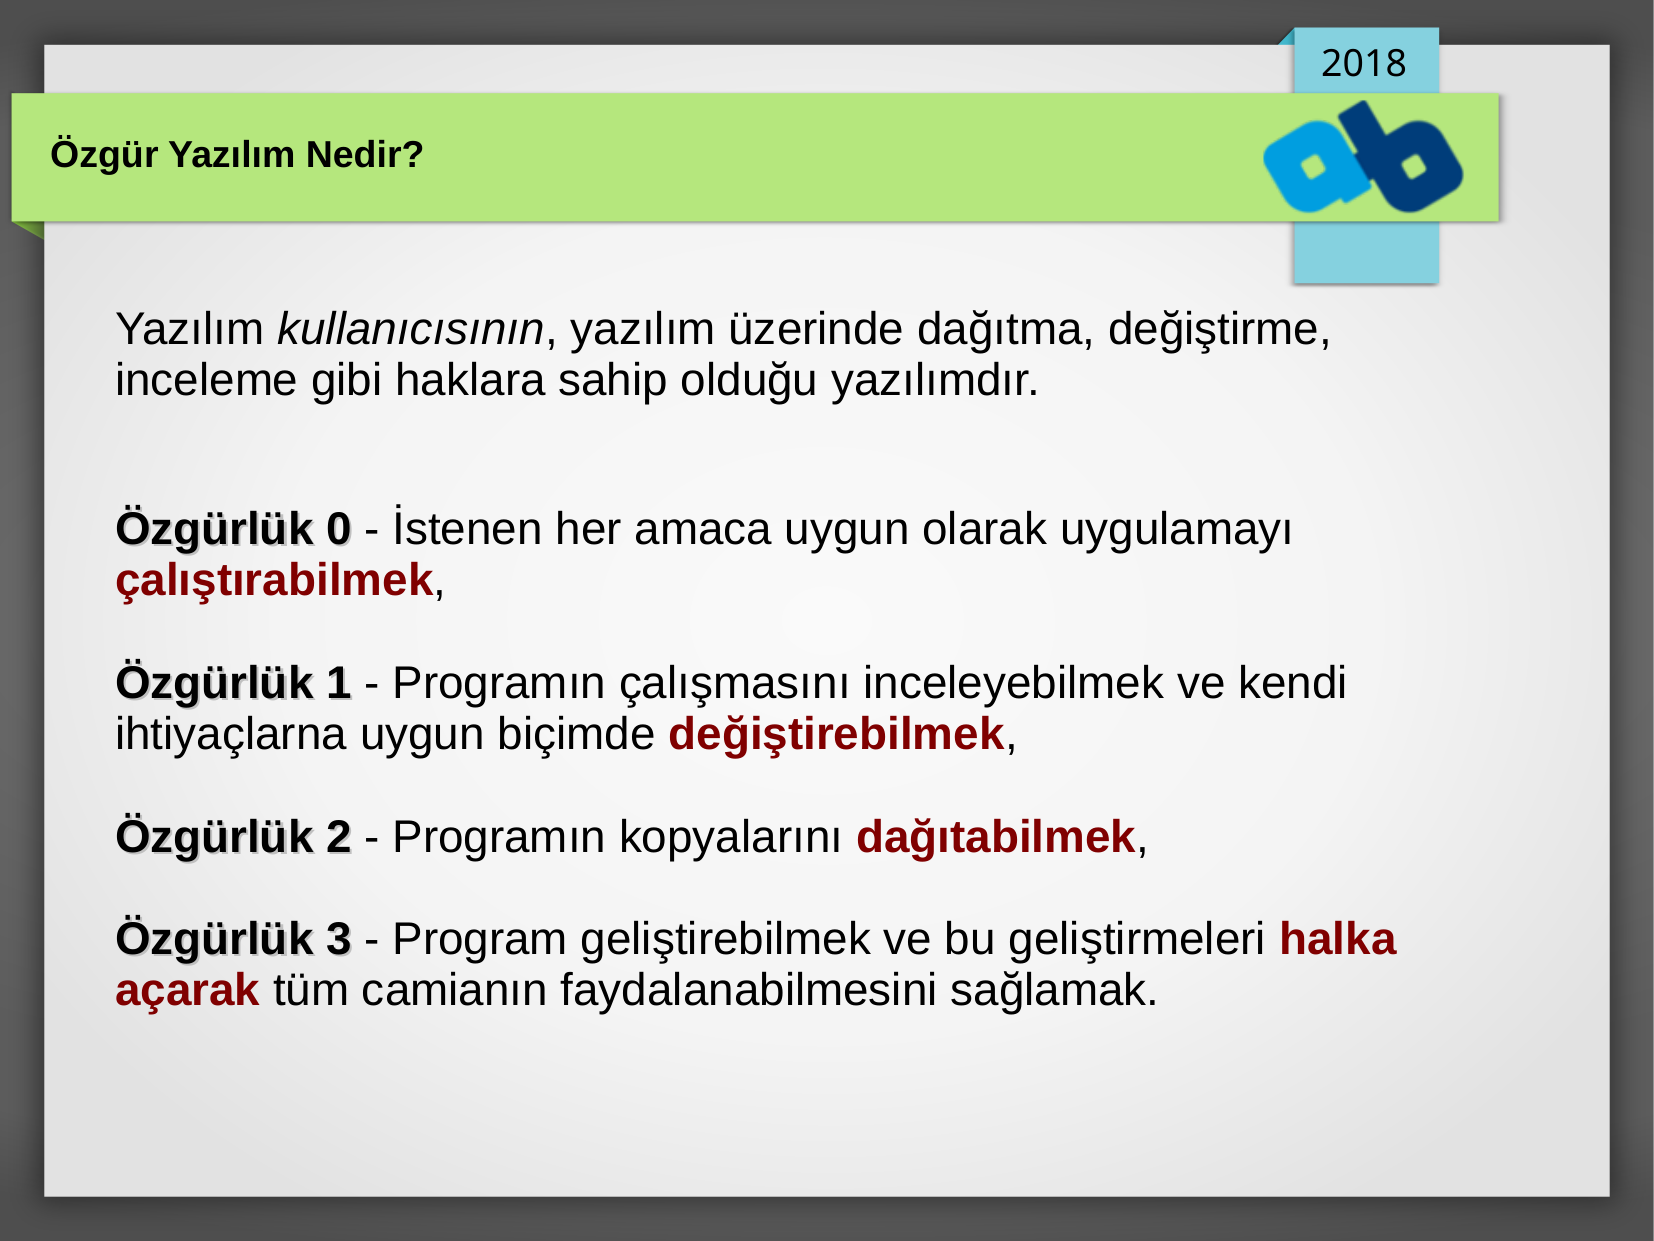

2018
Özgür Yazılım Nedir?
Yazılım kullanıcısının, yazılım üzerinde dağıtma, değiştirme, inceleme gibi haklara sahip olduğu yazılımdır.
Özgürlük 0 - İstenen her amaca uygun olarak uygulamayı çalıştırabilmek,
Özgürlük 1 - Programın çalışmasını inceleyebilmek ve kendi ihtiyaçlarna uygun biçimde değiştirebilmek,
Özgürlük 2 - Programın kopyalarını dağıtabilmek,
Özgürlük 3 - Program geliştirebilmek ve bu geliştirmeleri halka açarak tüm camianın faydalanabilmesini sağlamak.